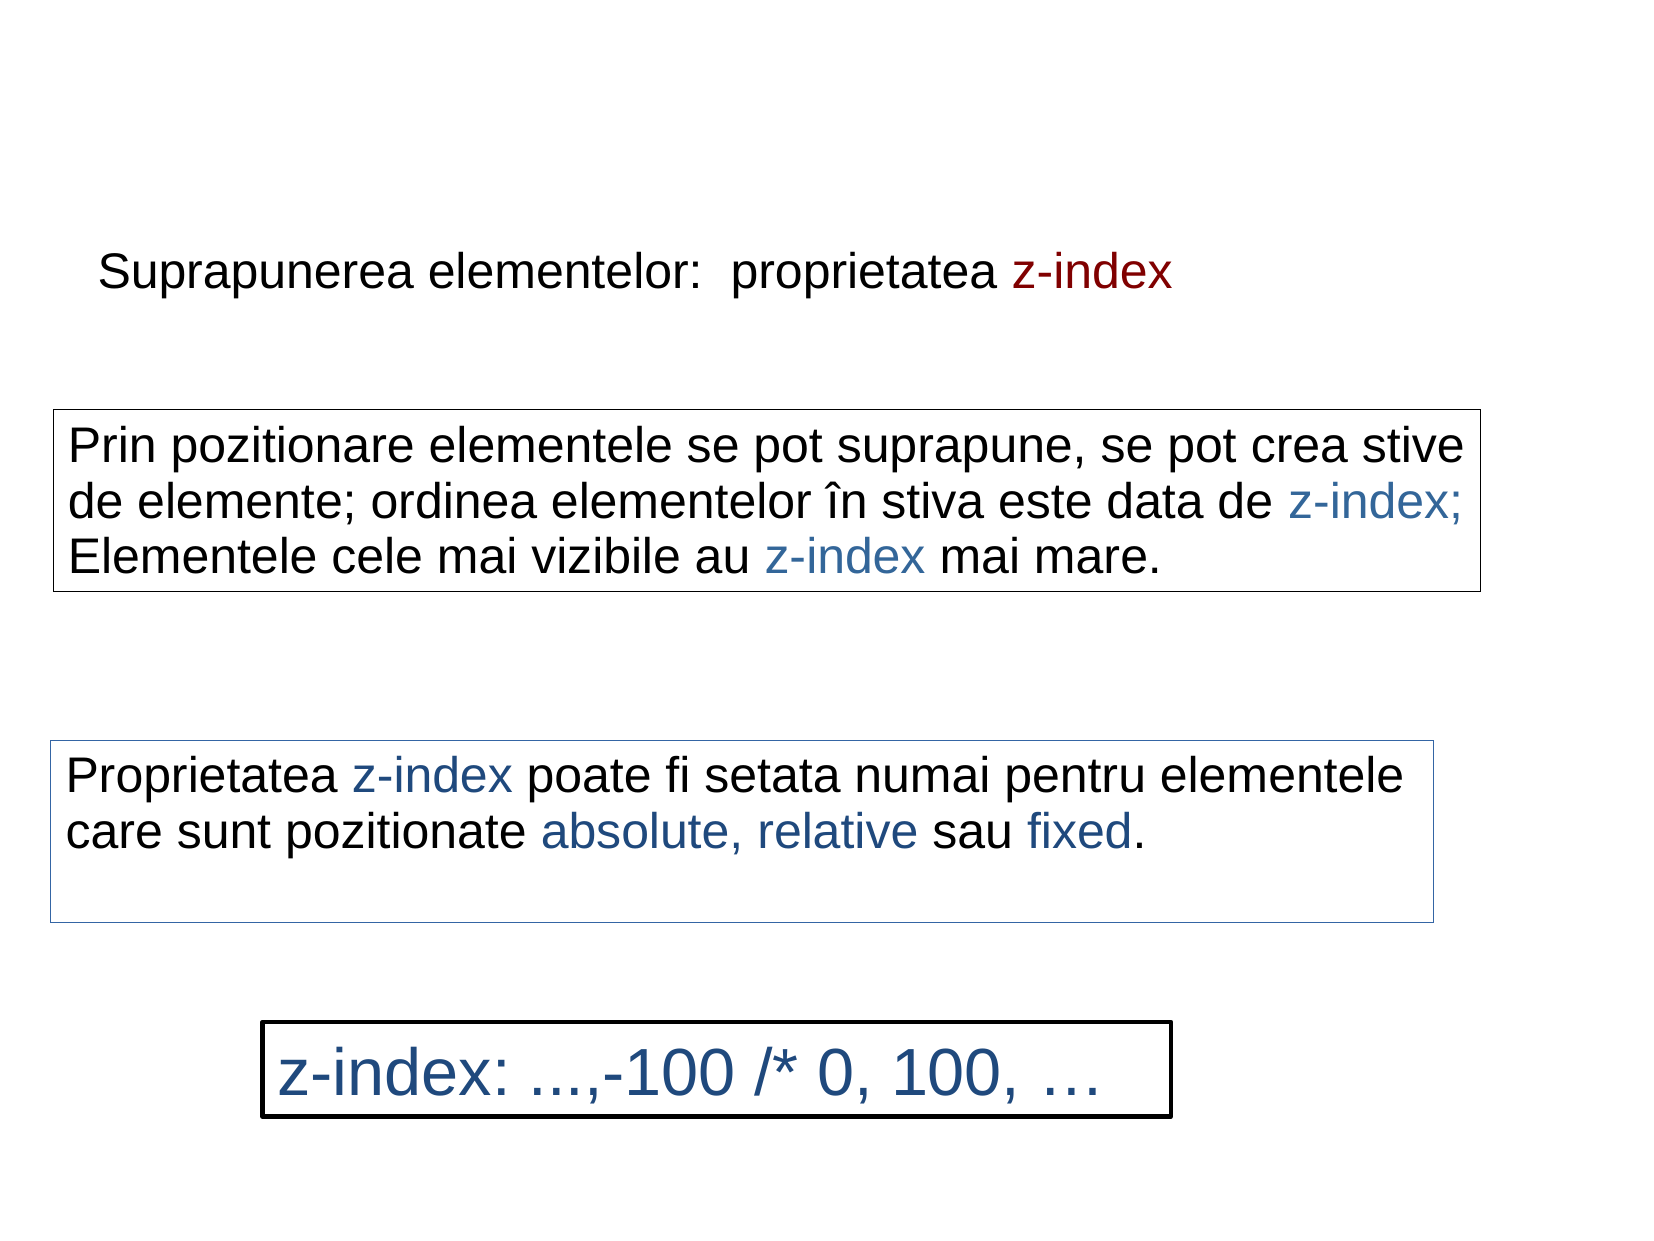

Suprapunerea elementelor: proprietatea z-index
Prin pozitionare elementele se pot suprapune, se pot crea stive
de elemente; ordinea elementelor în stiva este data de z-index;
Elementele cele mai vizibile au z-index mai mare.
Proprietatea z-index poate fi setata numai pentru elementele
care sunt pozitionate absolute, relative sau fixed.
z-index: ...,-100 /* 0, 100, …